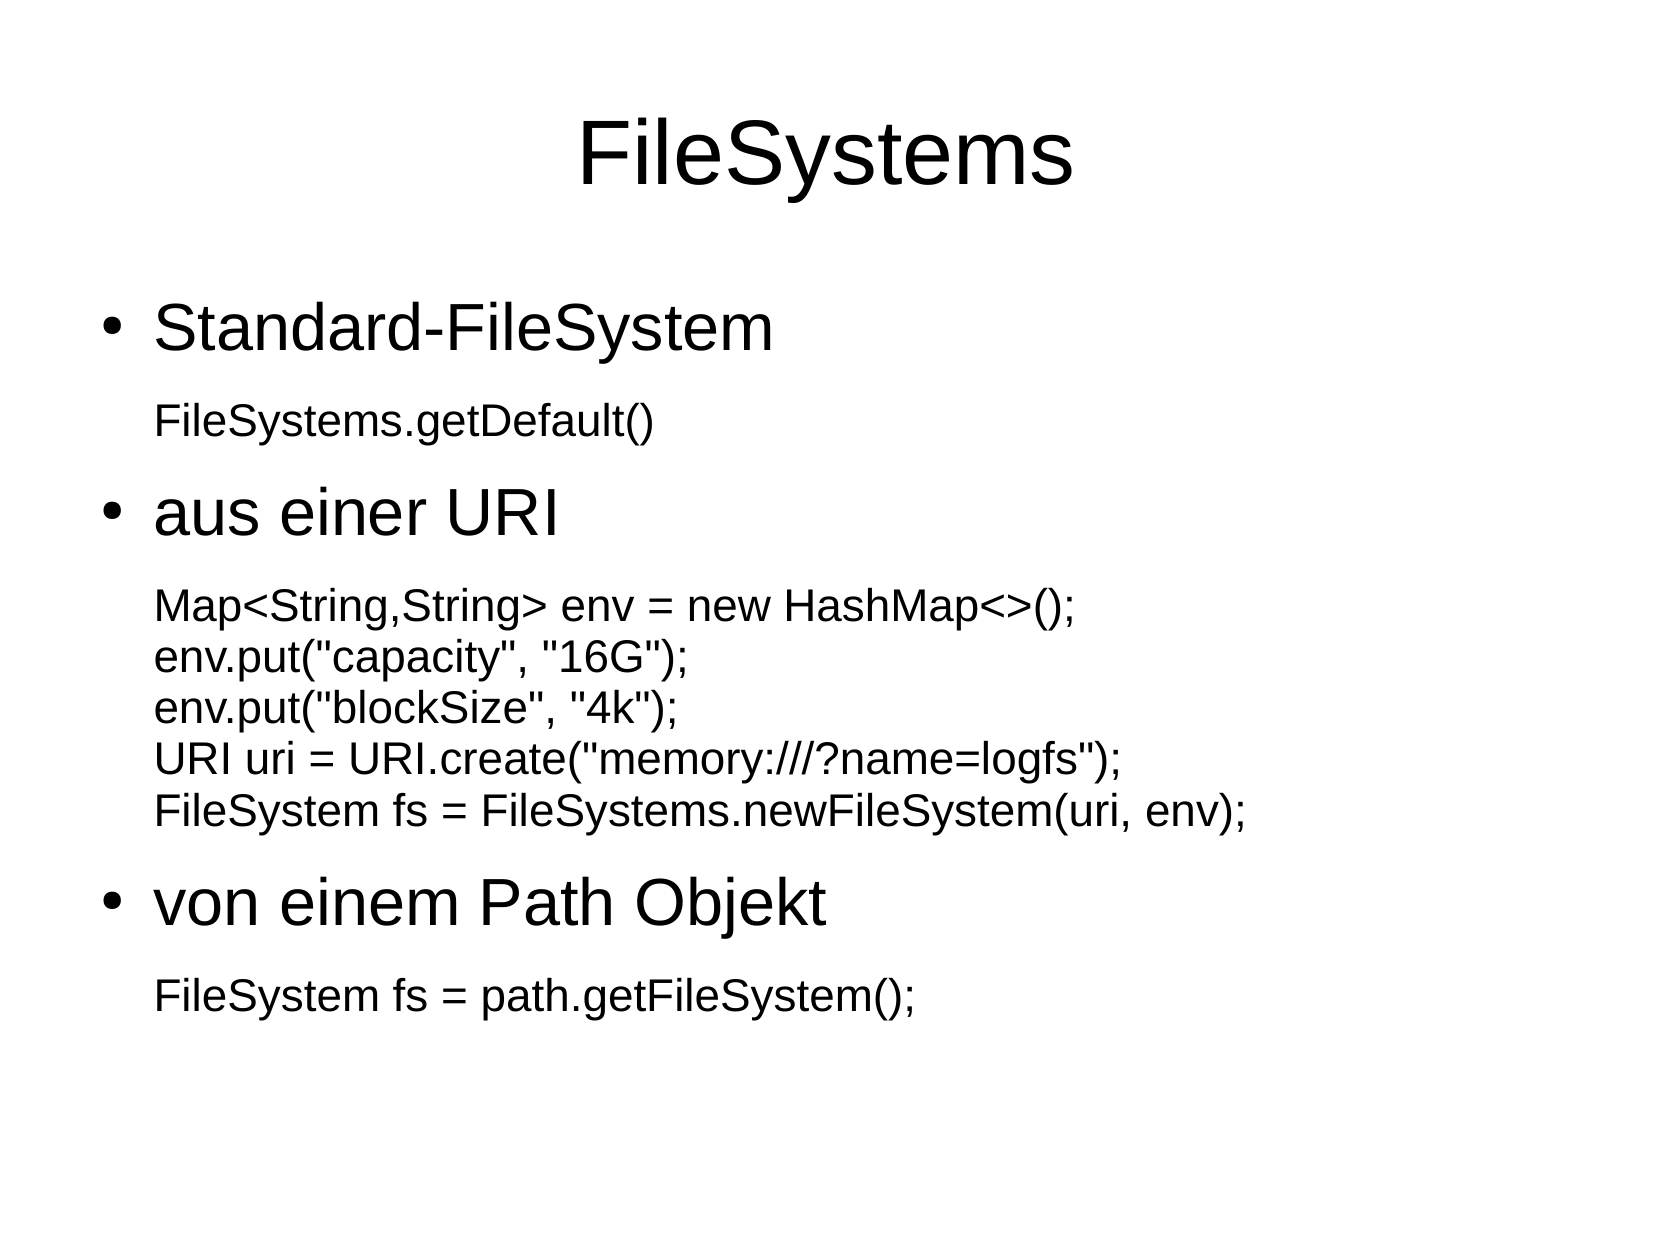

# FileSystems
Standard-FileSystem
FileSystems.getDefault()
aus einer URI
Map<String,String> env = new HashMap<>();
env.put("capacity", "16G");
env.put("blockSize", "4k");
URI uri = URI.create("memory:///?name=logfs");
FileSystem fs = FileSystems.newFileSystem(uri, env);
von einem Path Objekt
FileSystem fs = path.getFileSystem();